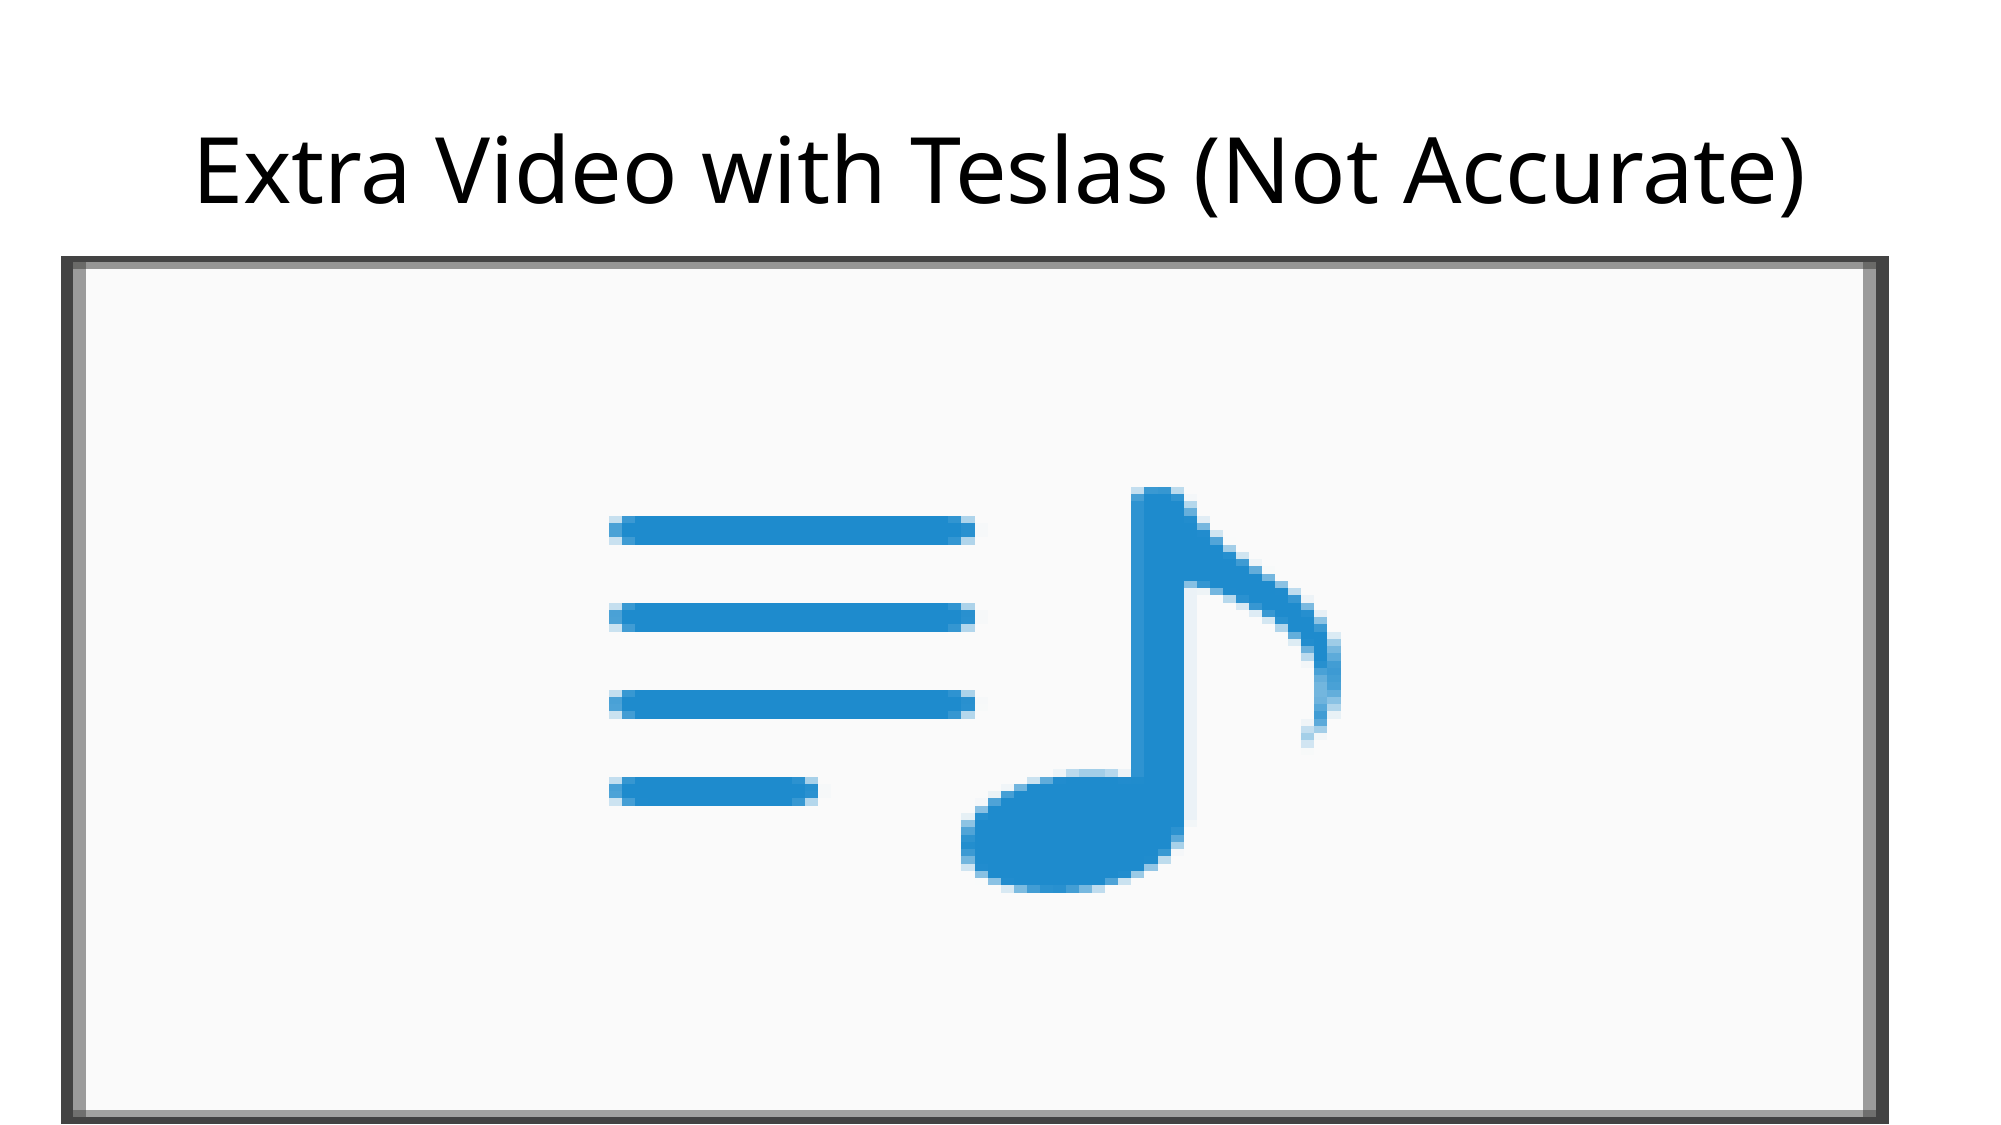

# Extra Video with Teslas (Not Accurate)